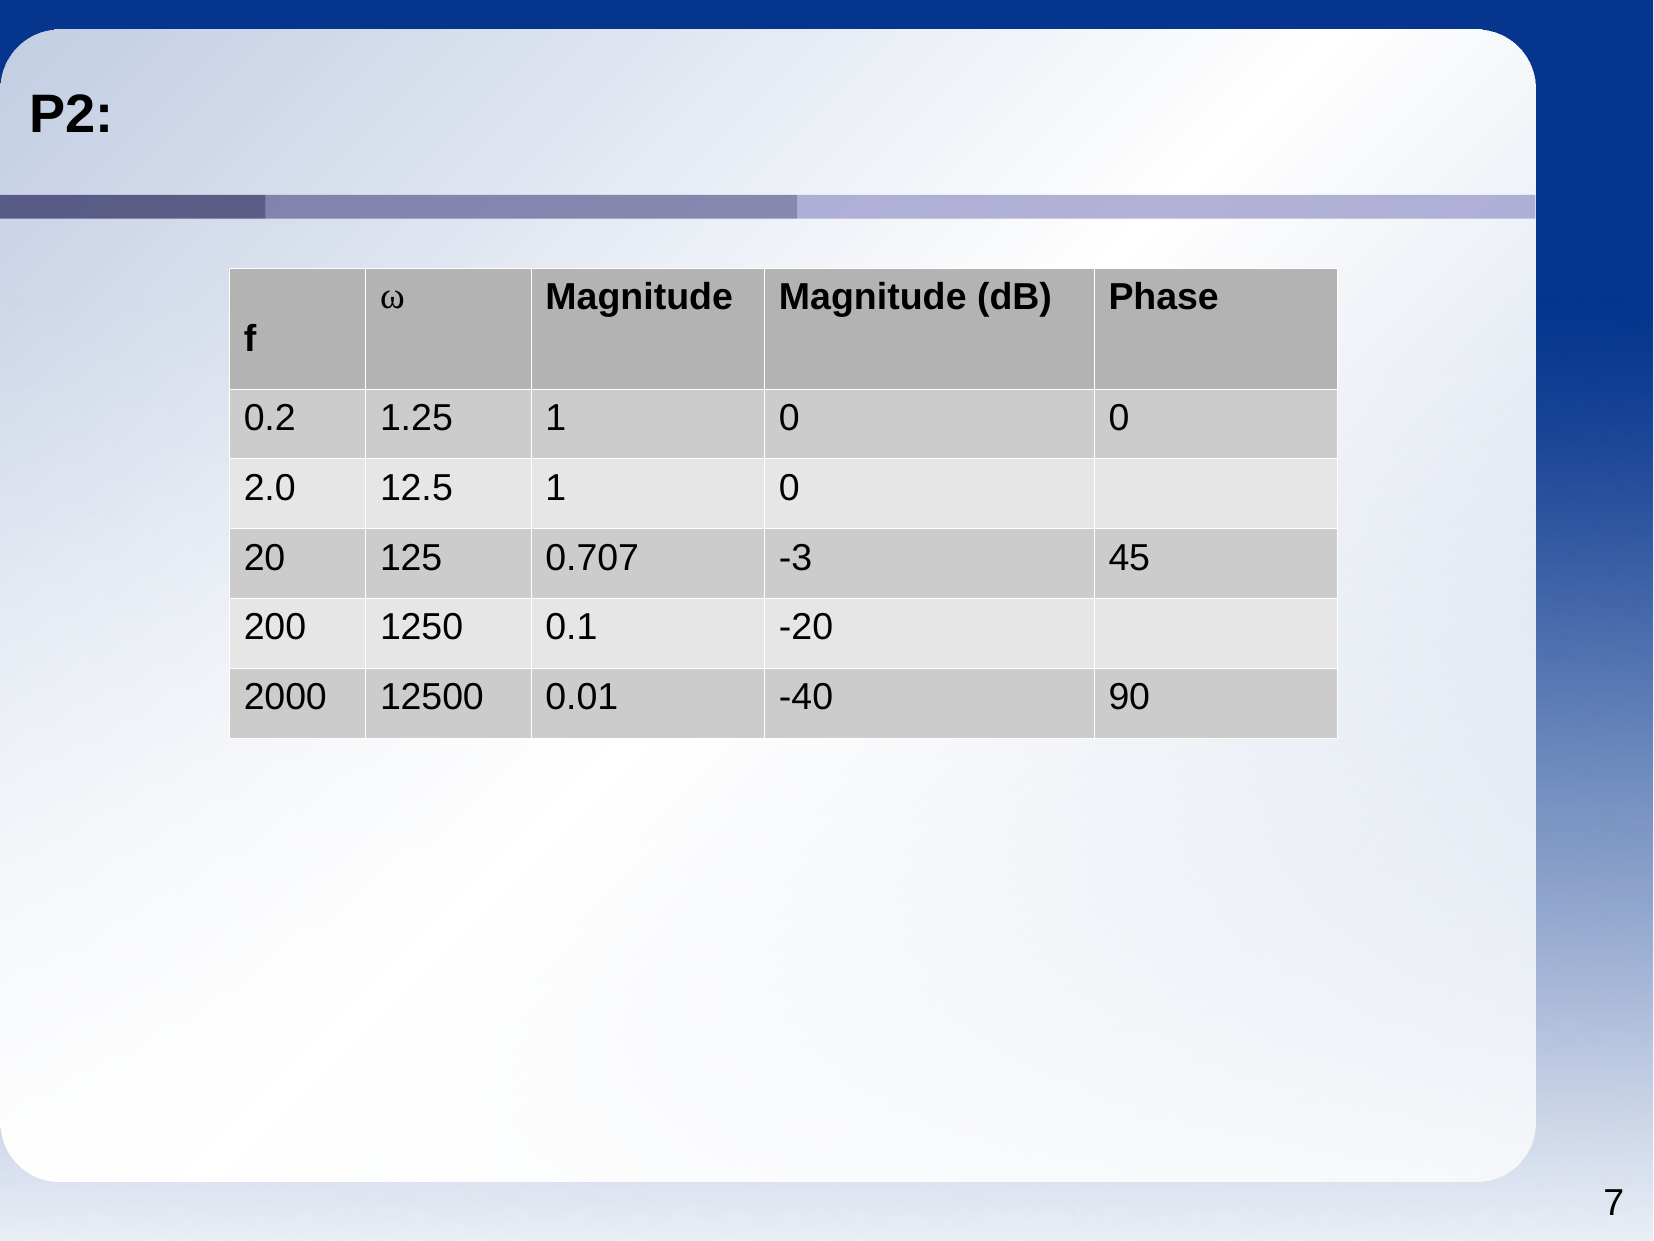

# P2:
| f | ω | Magnitude | Magnitude (dB) | Phase |
| --- | --- | --- | --- | --- |
| 0.2 | 1.25 | 1 | 0 | 0 |
| 2.0 | 12.5 | 1 | 0 | |
| 20 | 125 | 0.707 | -3 | 45 |
| 200 | 1250 | 0.1 | -20 | |
| 2000 | 12500 | 0.01 | -40 | 90 |
7